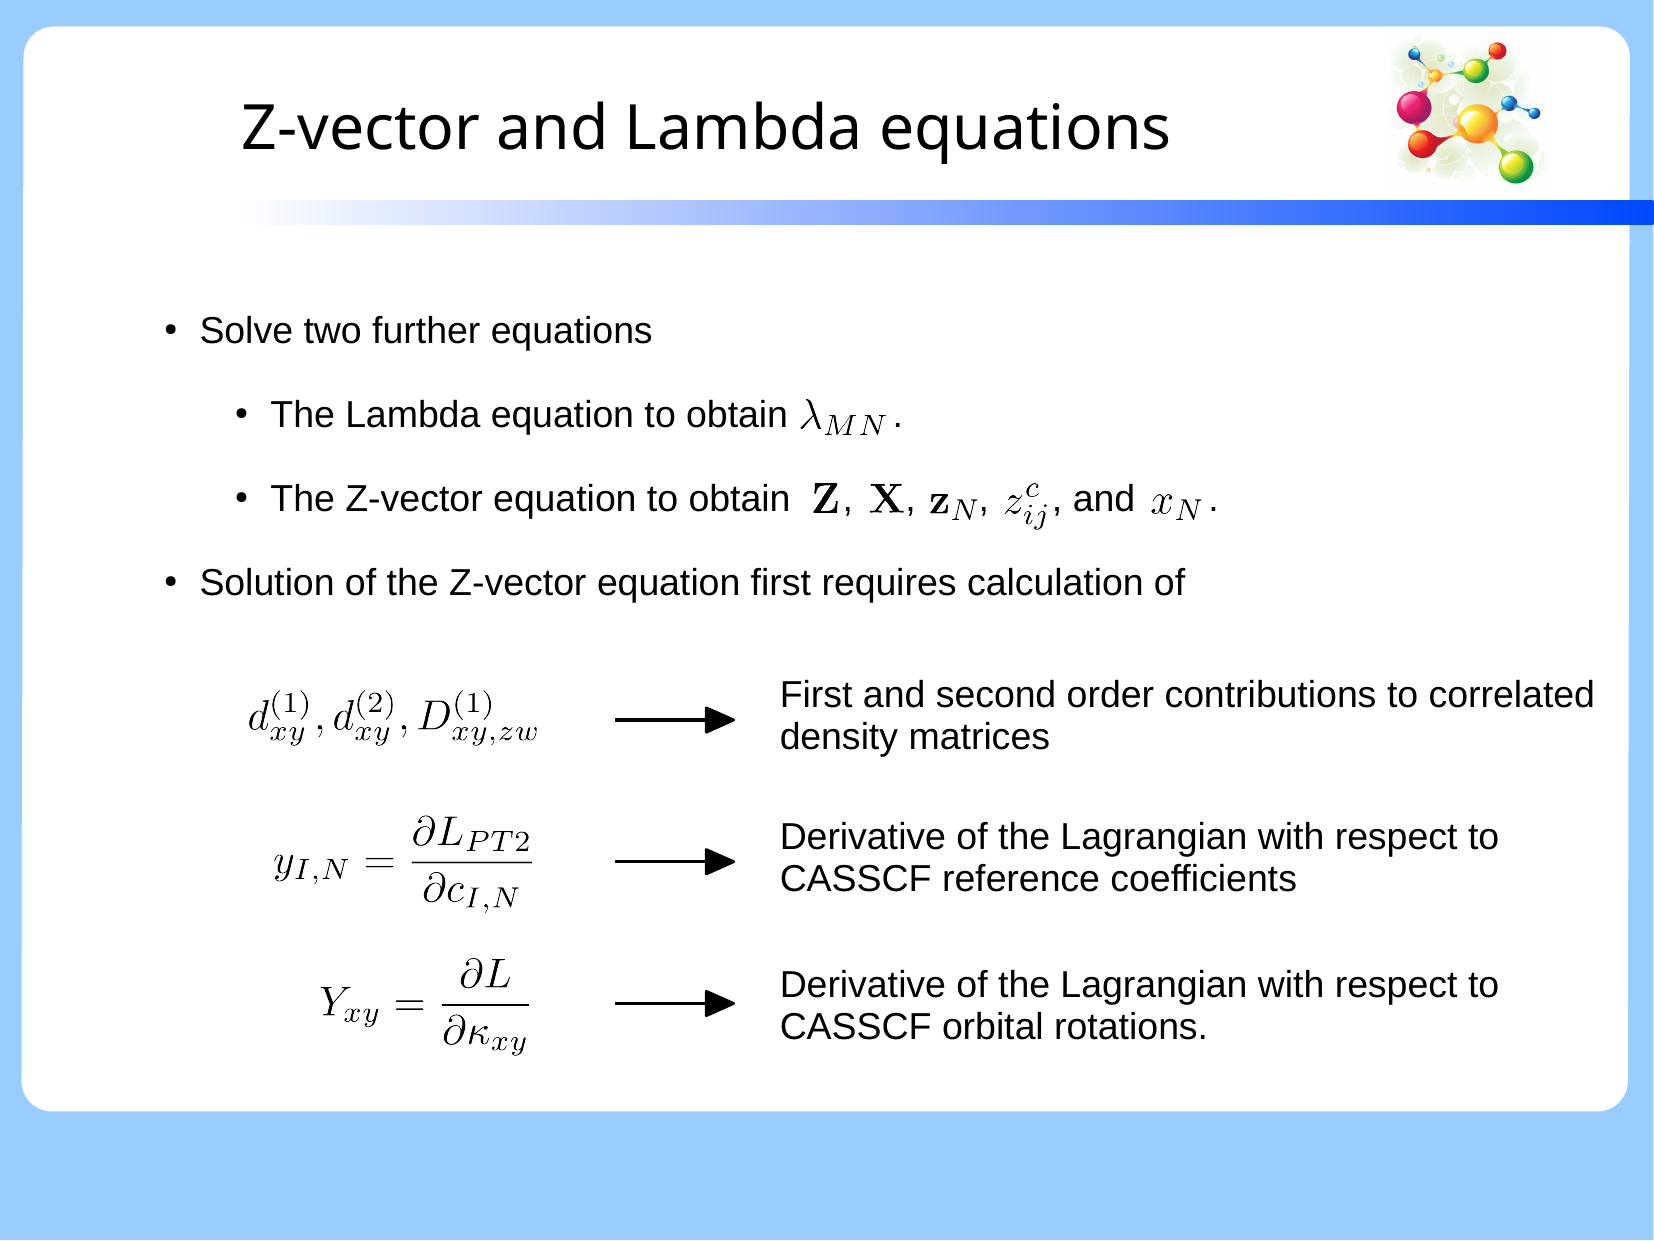

# Z-vector and Lambda equations
Solve two further equations
The Lambda equation to obtain .
The Z-vector equation to obtain , , , , and .
Solution of the Z-vector equation first requires calculation of
First and second order contributions to correlated density matrices
Derivative of the Lagrangian with respect to CASSCF reference coefficients
Derivative of the Lagrangian with respect to CASSCF orbital rotations.